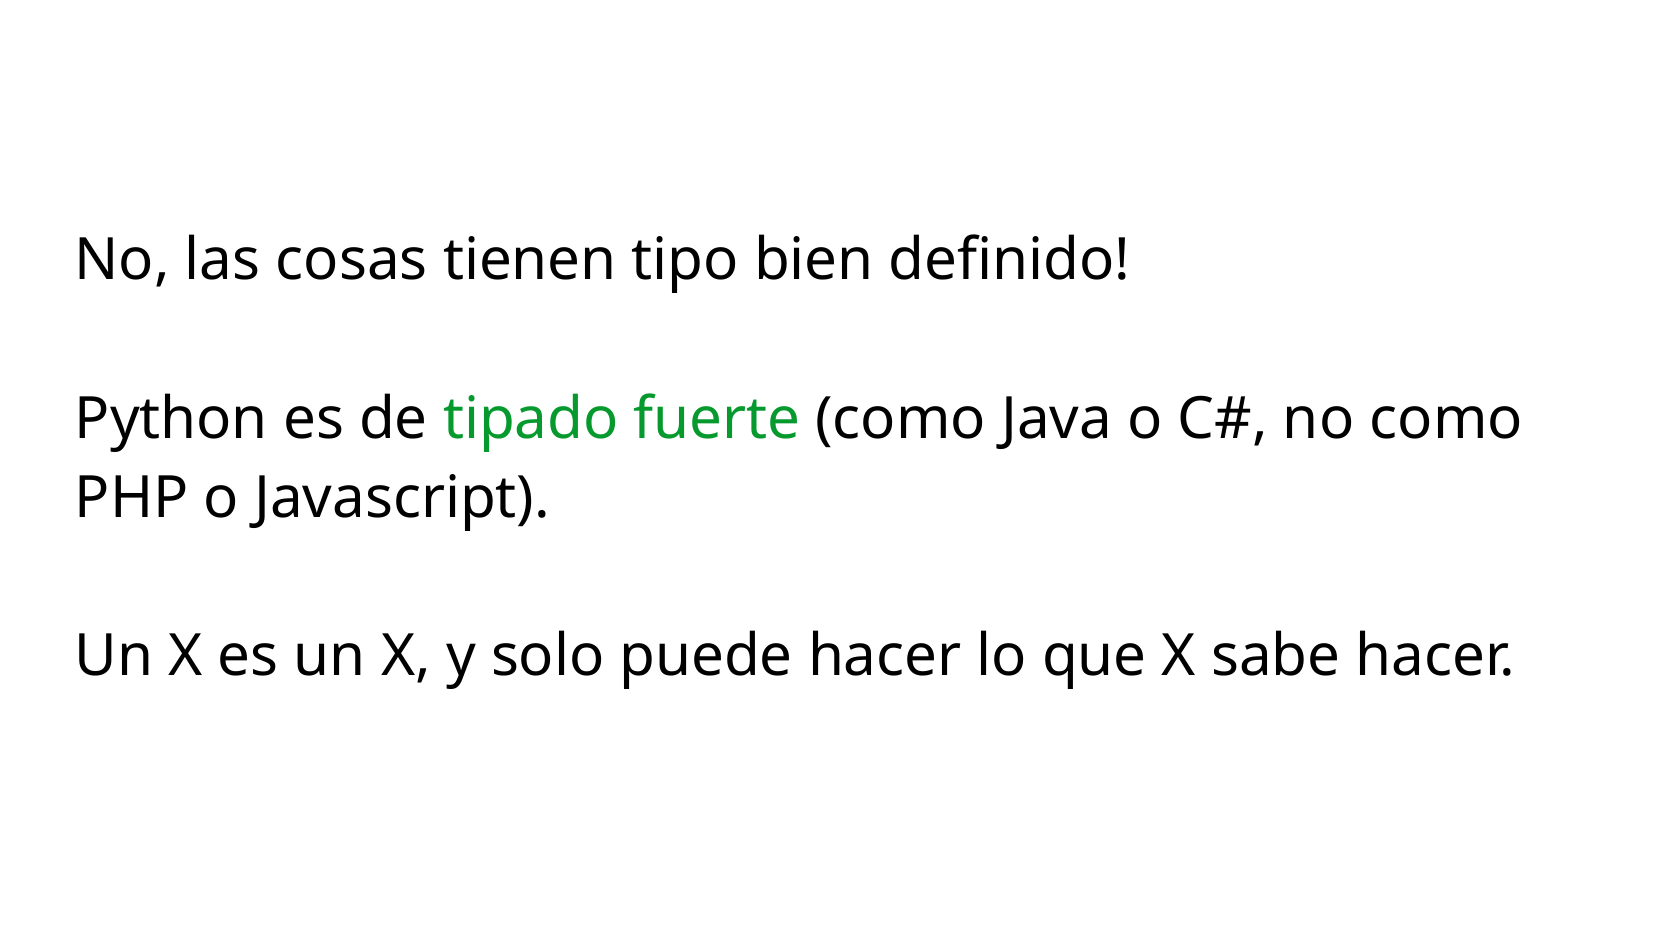

No, las cosas tienen tipo bien definido!
Python es de tipado fuerte (como Java o C#, no como PHP o Javascript).
Un X es un X, y solo puede hacer lo que X sabe hacer.